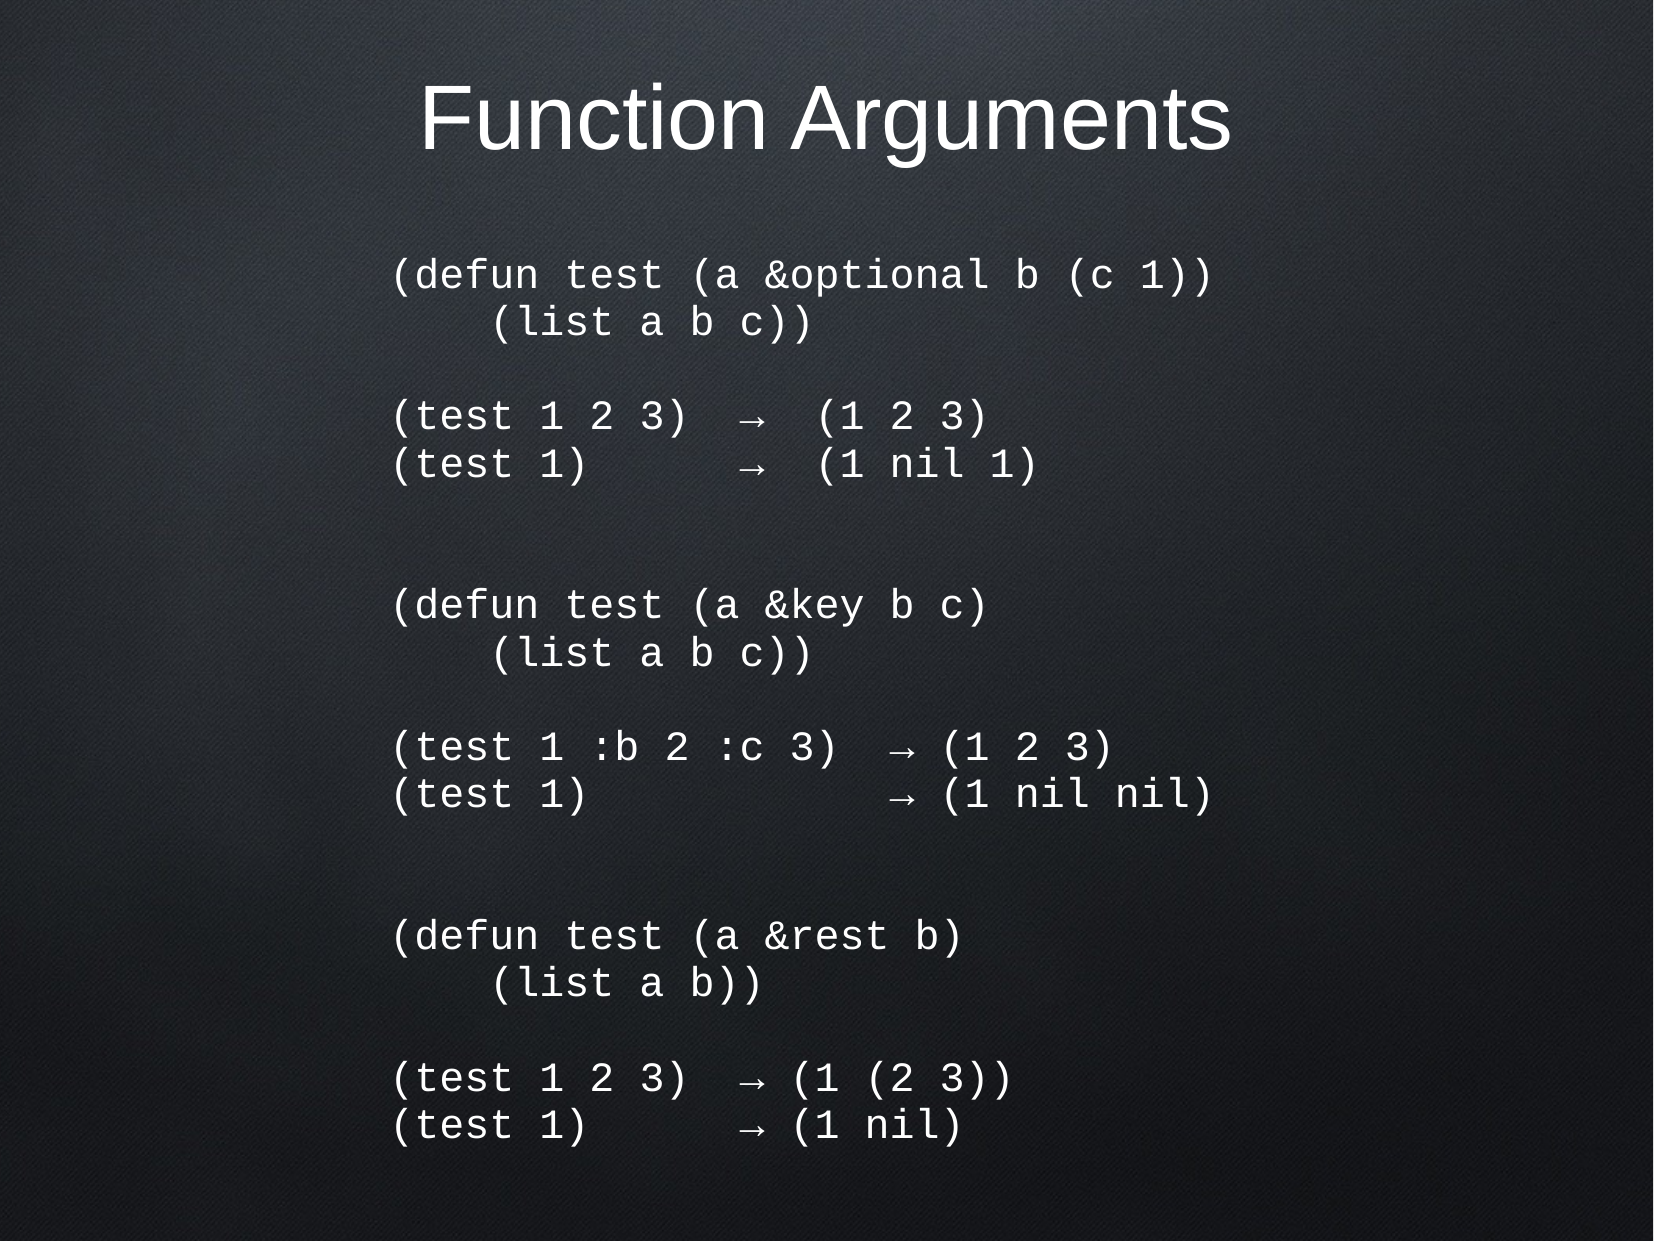

# Function Arguments
(defun test (a &optional b (c 1))
 (list a b c))
(test 1 2 3) → (1 2 3)
(test 1) → (1 nil 1)
(defun test (a &key b c)
 (list a b c))
(test 1 :b 2 :c 3) → (1 2 3)
(test 1) → (1 nil nil)
(defun test (a &rest b)
 (list a b))
(test 1 2 3) → (1 (2 3))
(test 1) → (1 nil)